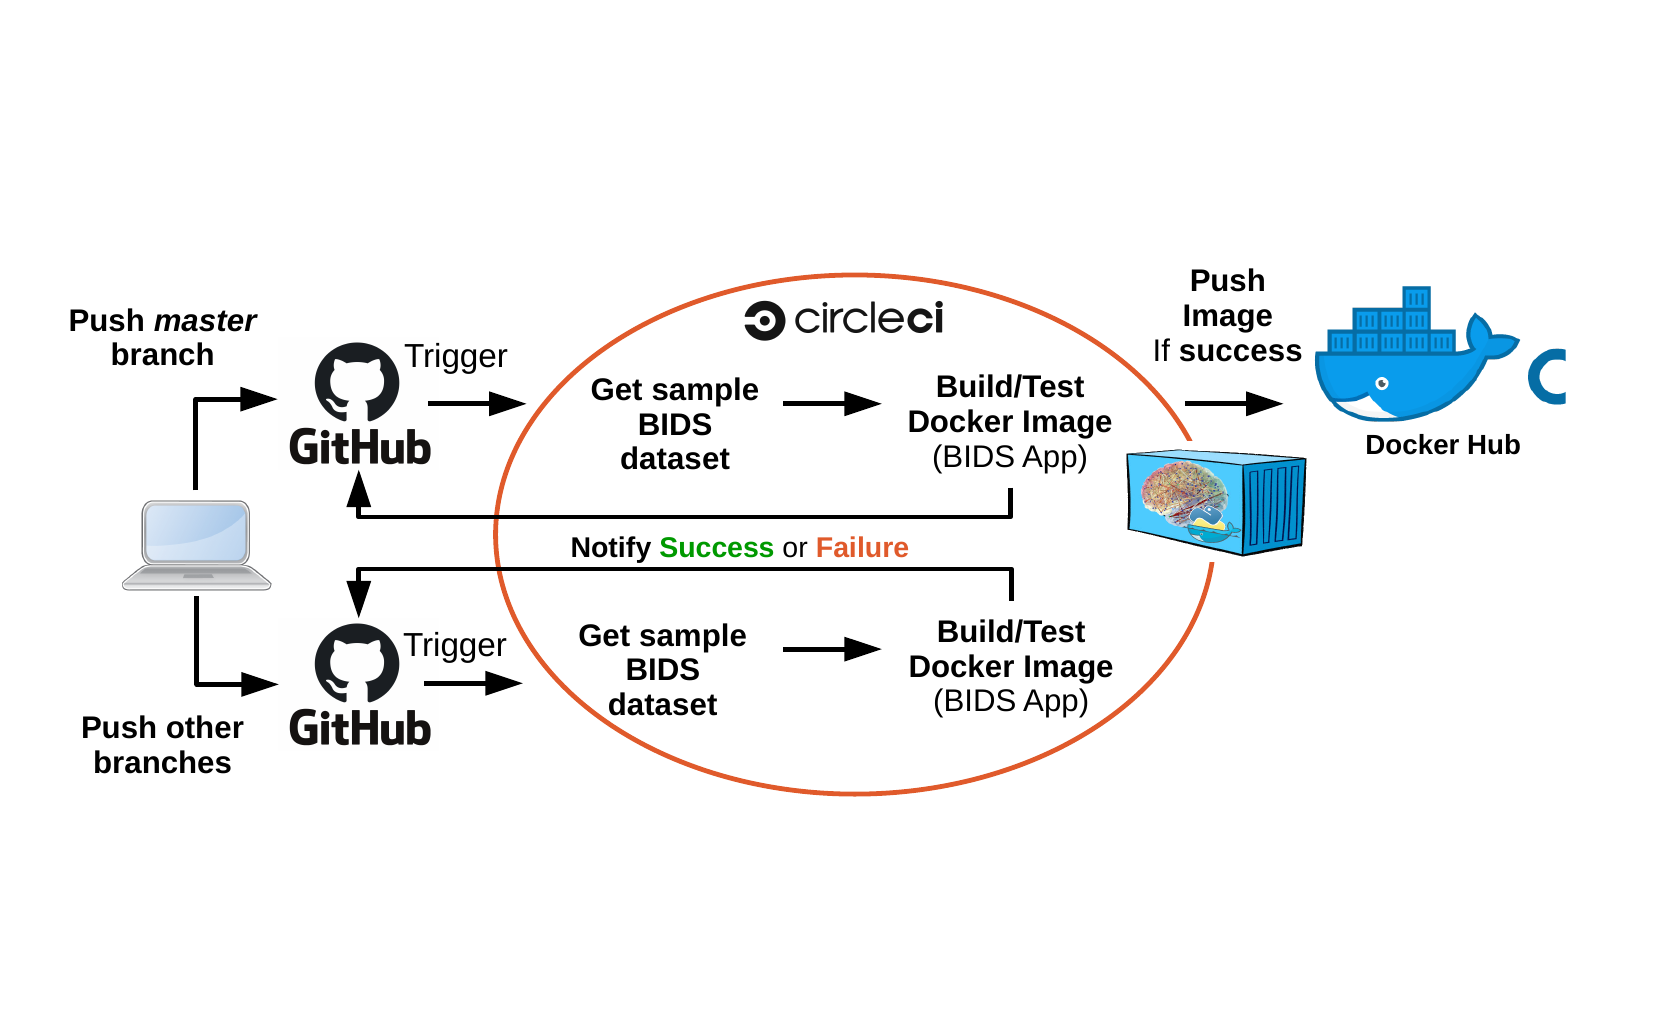

Build Docker image
Push Image
If success
Push master branch
Trigger
Build/Test
Docker Image
(BIDS App)
Get sample BIDS dataset
Docker Hub
Notify Success or Failure
Trigger
Build/Test
Docker Image
(BIDS App)
Get sample BIDS dataset
Push other branches
Group
name
Group
name
Group
name
Group
name
Group
name